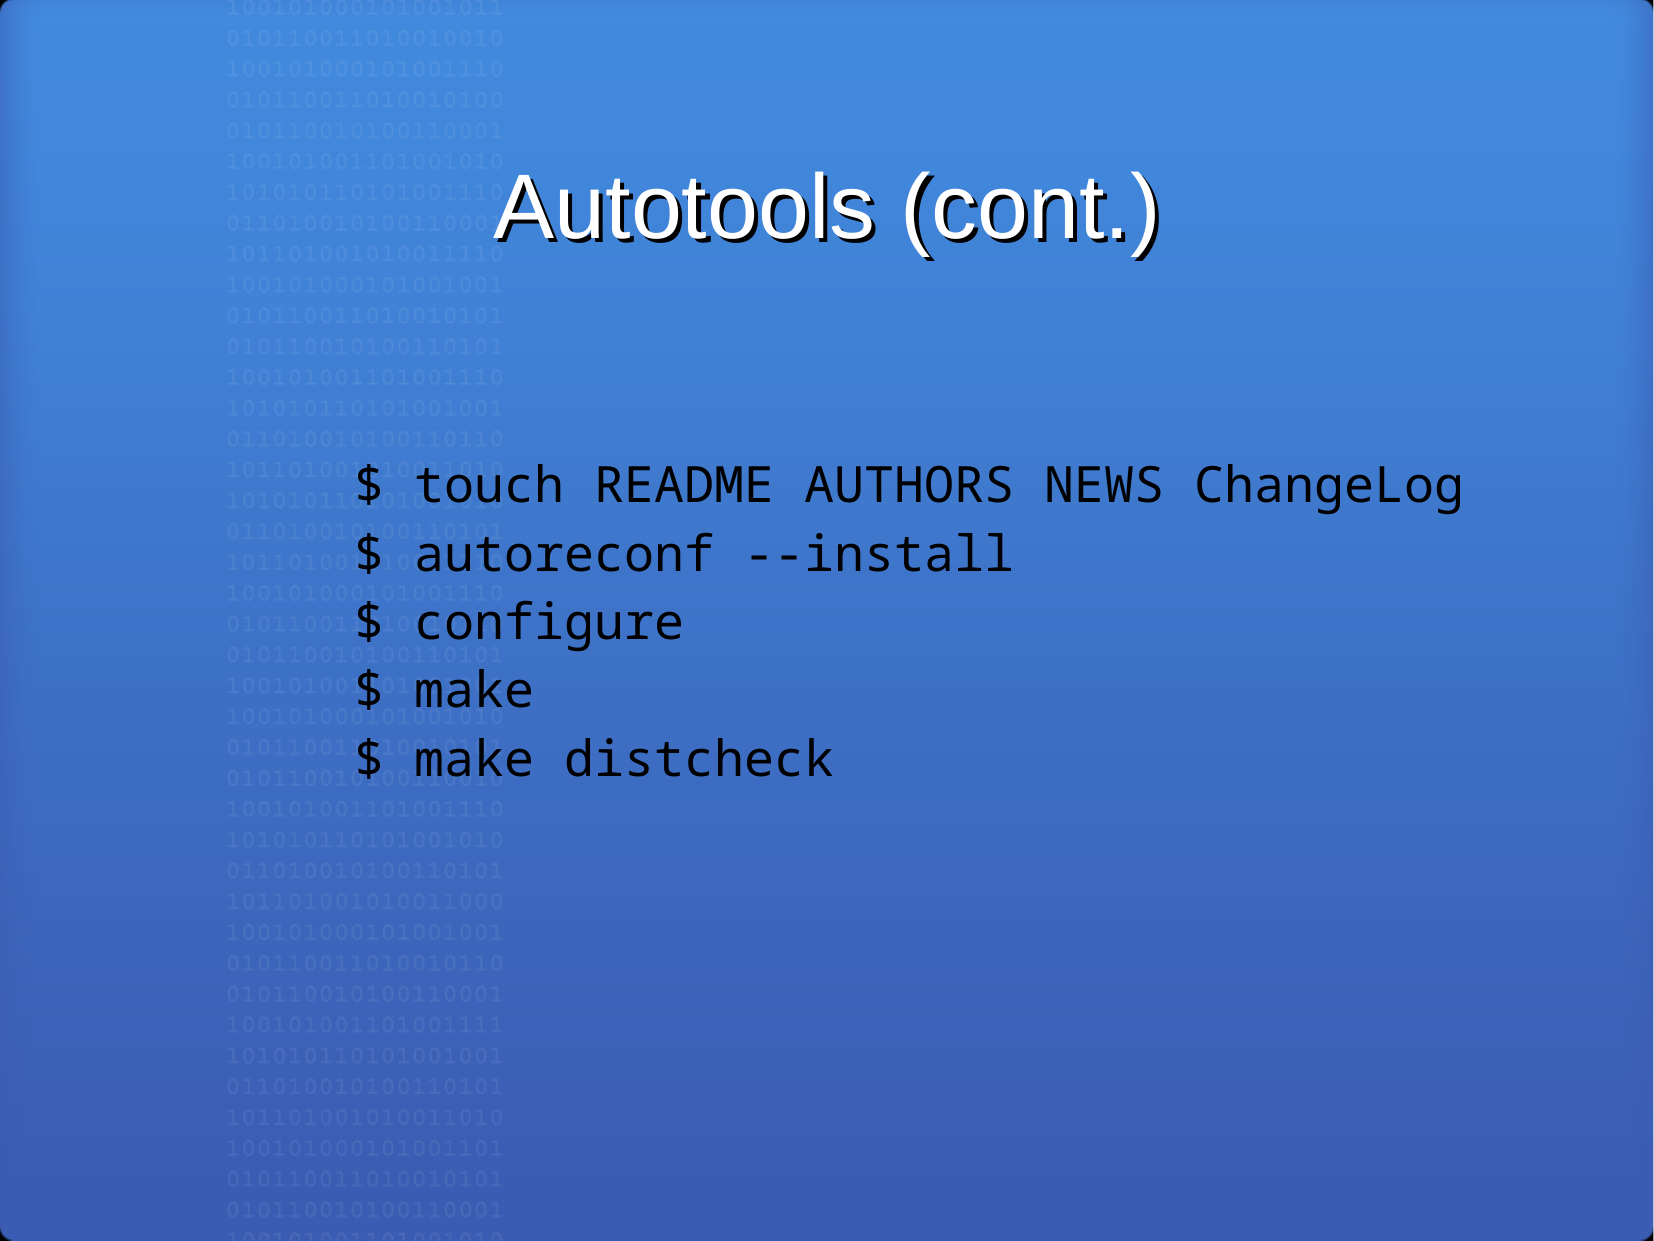

# Autotools (cont.)
$ touch README AUTHORS NEWS ChangeLog
$ autoreconf --install
$ configure
$ make
$ make distcheck